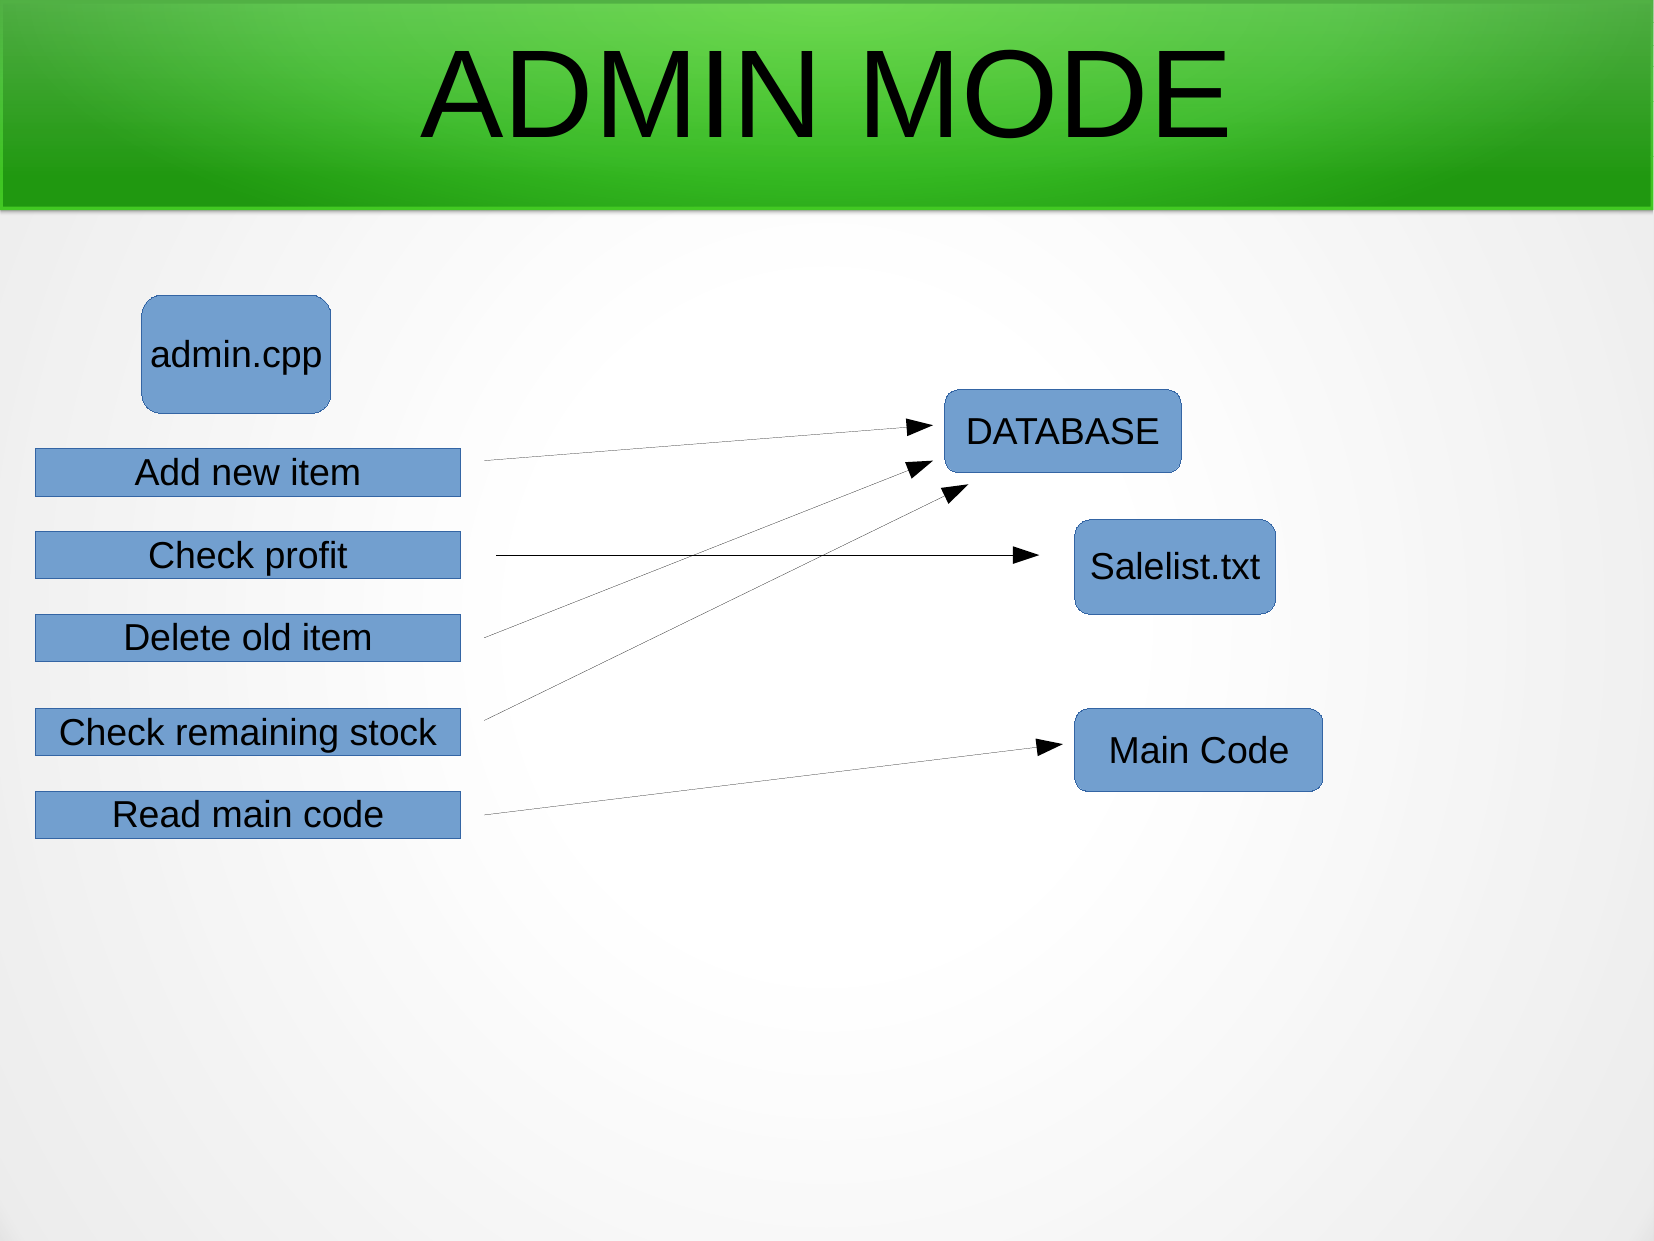

# ADMIN MODE
admin.cpp
DATABASE
Add new item
Salelist.txt
Check profit
Delete old item
Check remaining stock
Main Code
Read main code